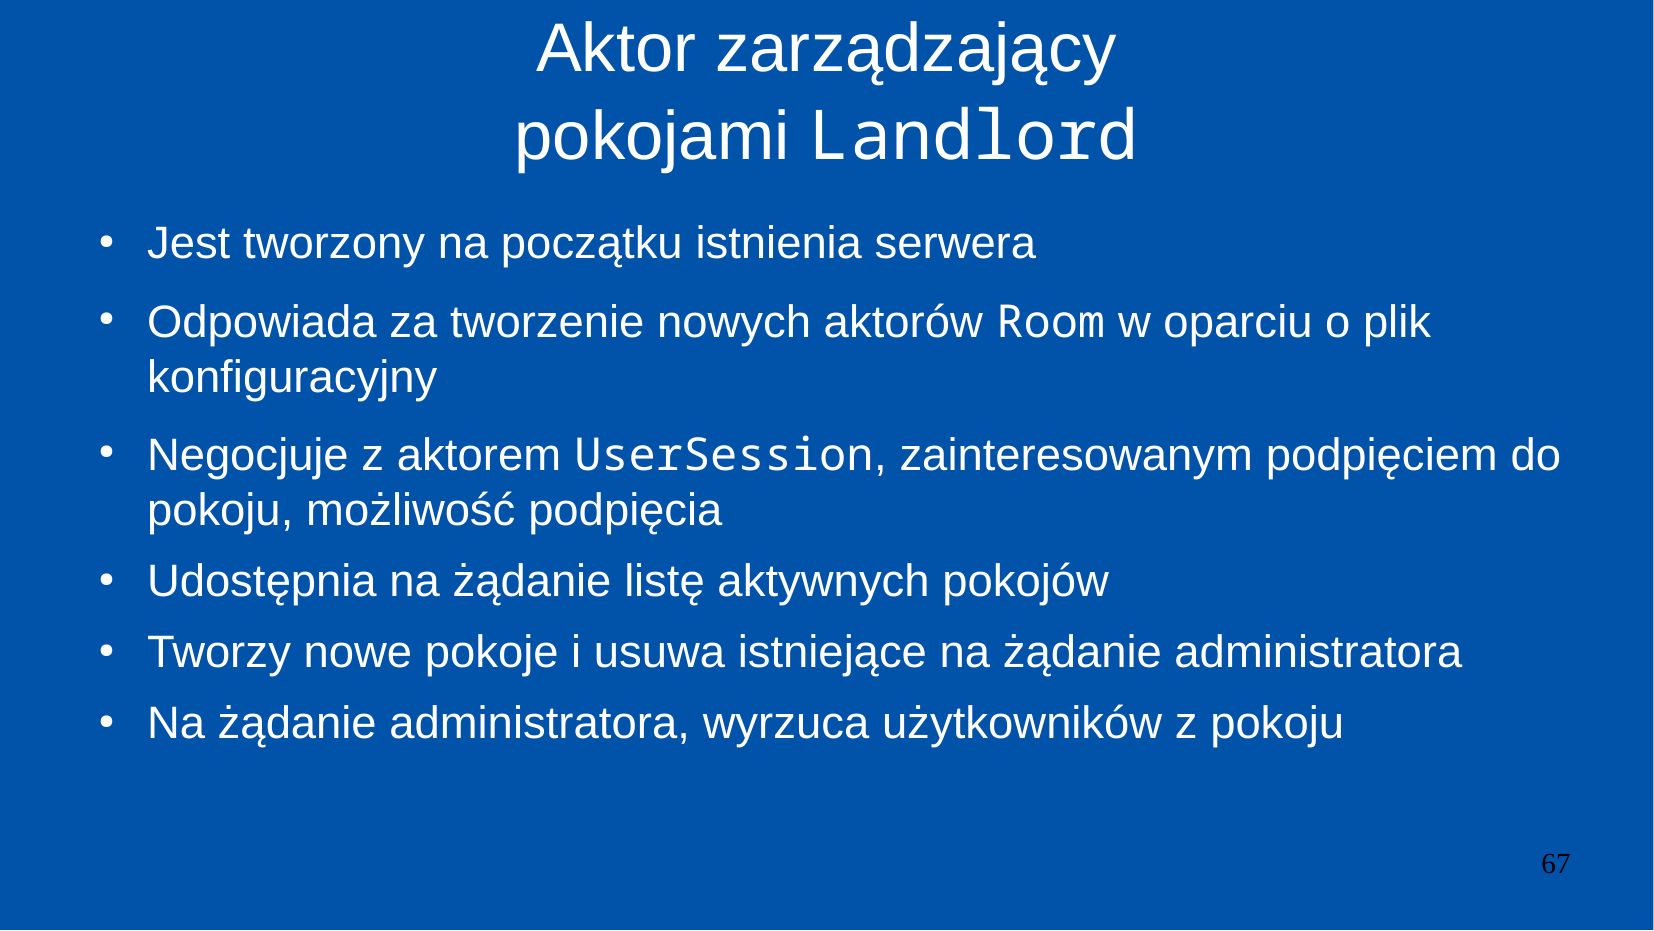

# Aktor zarządzający pokojami Landlord
Jest tworzony na początku istnienia serwera
Odpowiada za tworzenie nowych aktorów Room w oparciu o plik konfiguracyjny
Negocjuje z aktorem UserSession, zainteresowanym podpięciem do pokoju, możliwość podpięcia
Udostępnia na żądanie listę aktywnych pokojów
Tworzy nowe pokoje i usuwa istniejące na żądanie administratora
Na żądanie administratora, wyrzuca użytkowników z pokoju
67